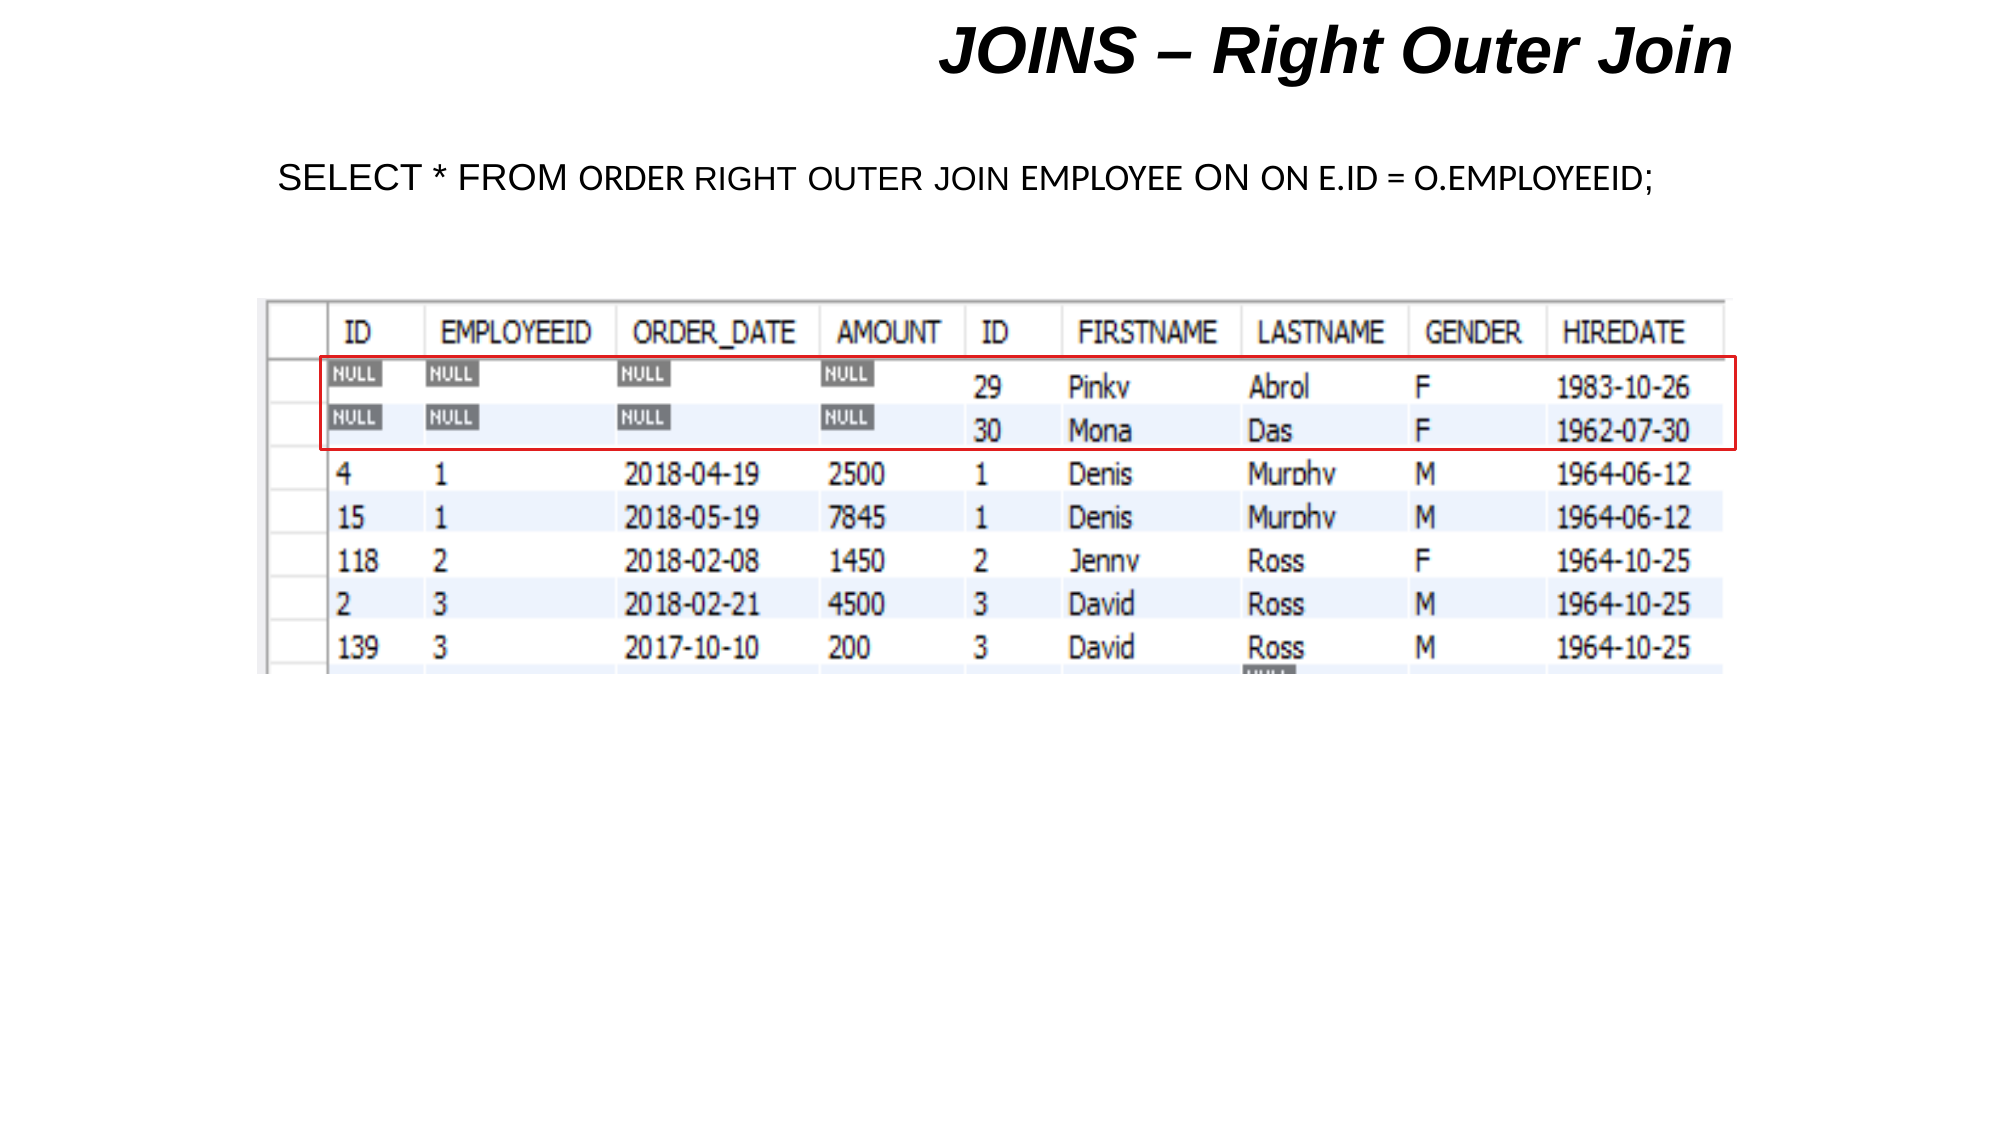

JOINS – Right Outer Join
SELECT * FROM ORDER RIGHT OUTER JOIN EMPLOYEE ON ON E.ID = O.EMPLOYEEID;